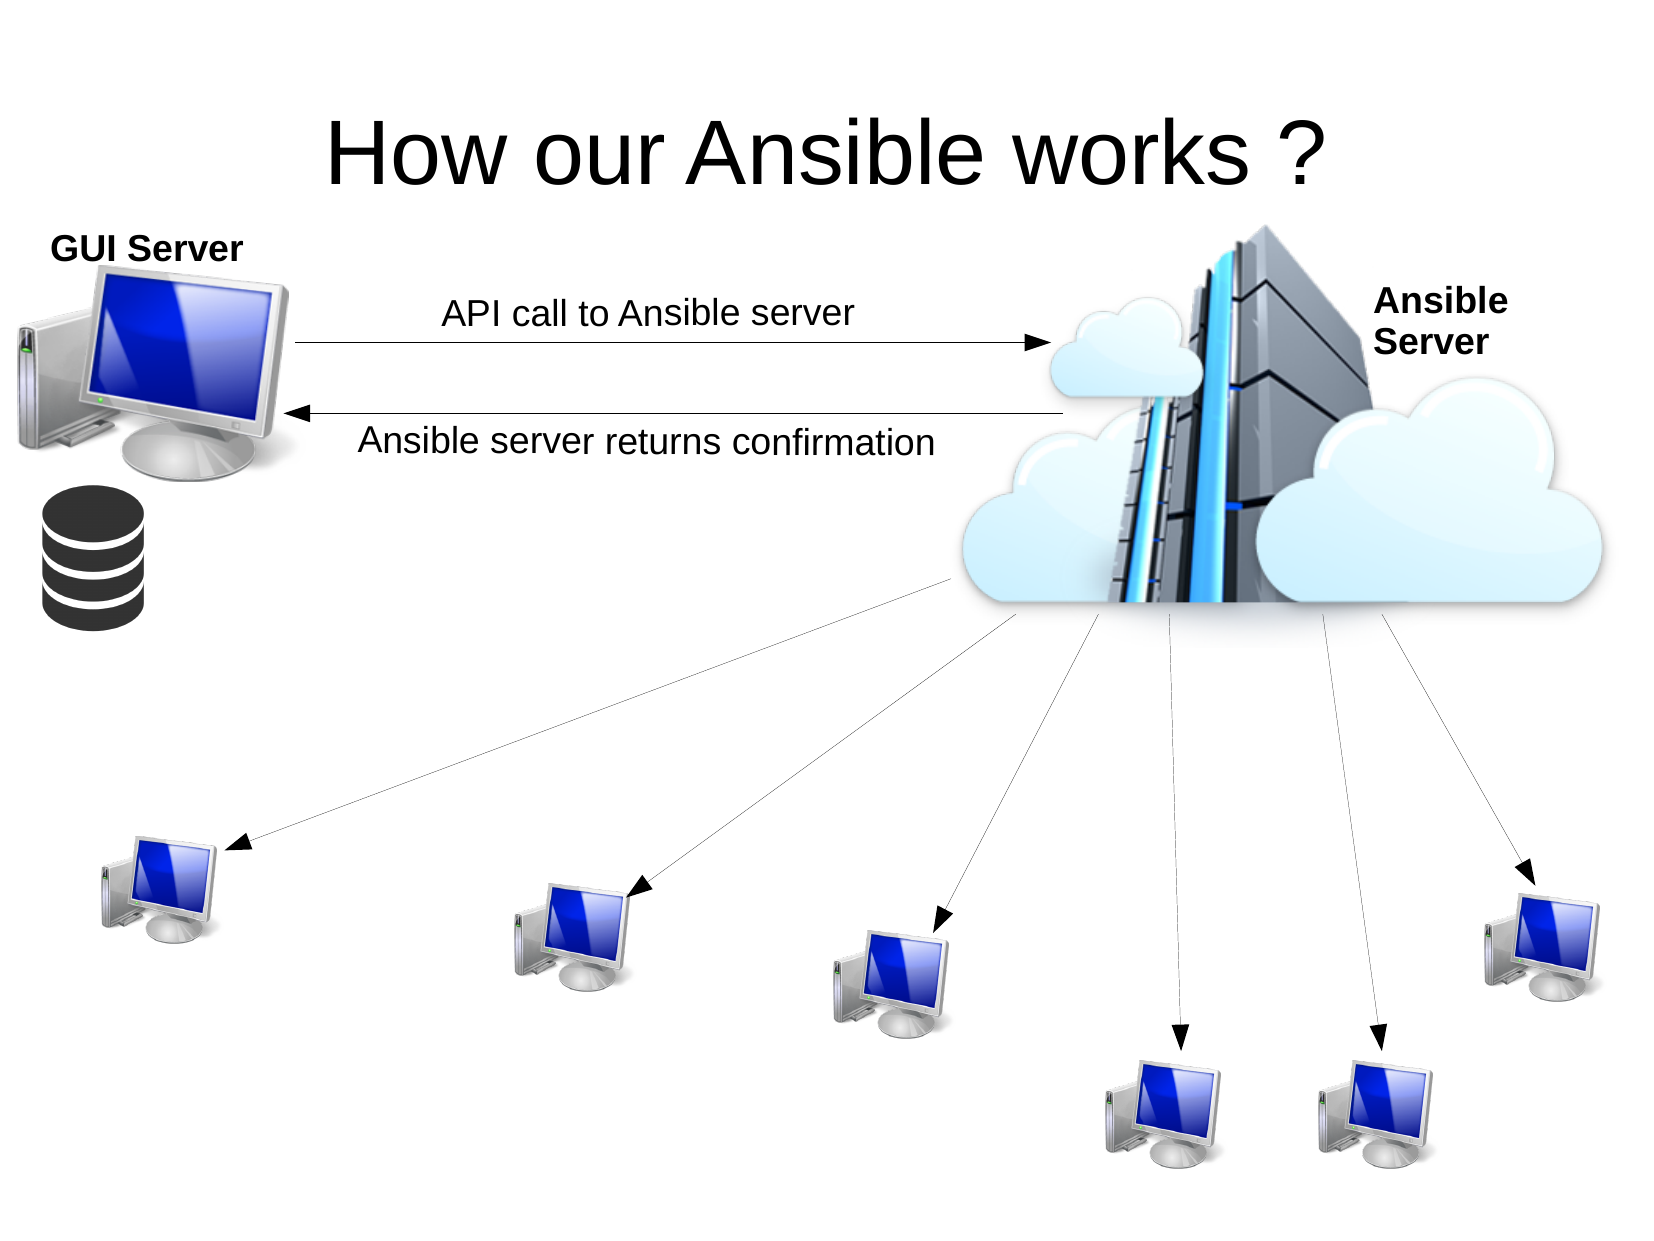

# How our Ansible works ?
GUI Server
Ansible Server
API call to Ansible server
Ansible server returns confirmation